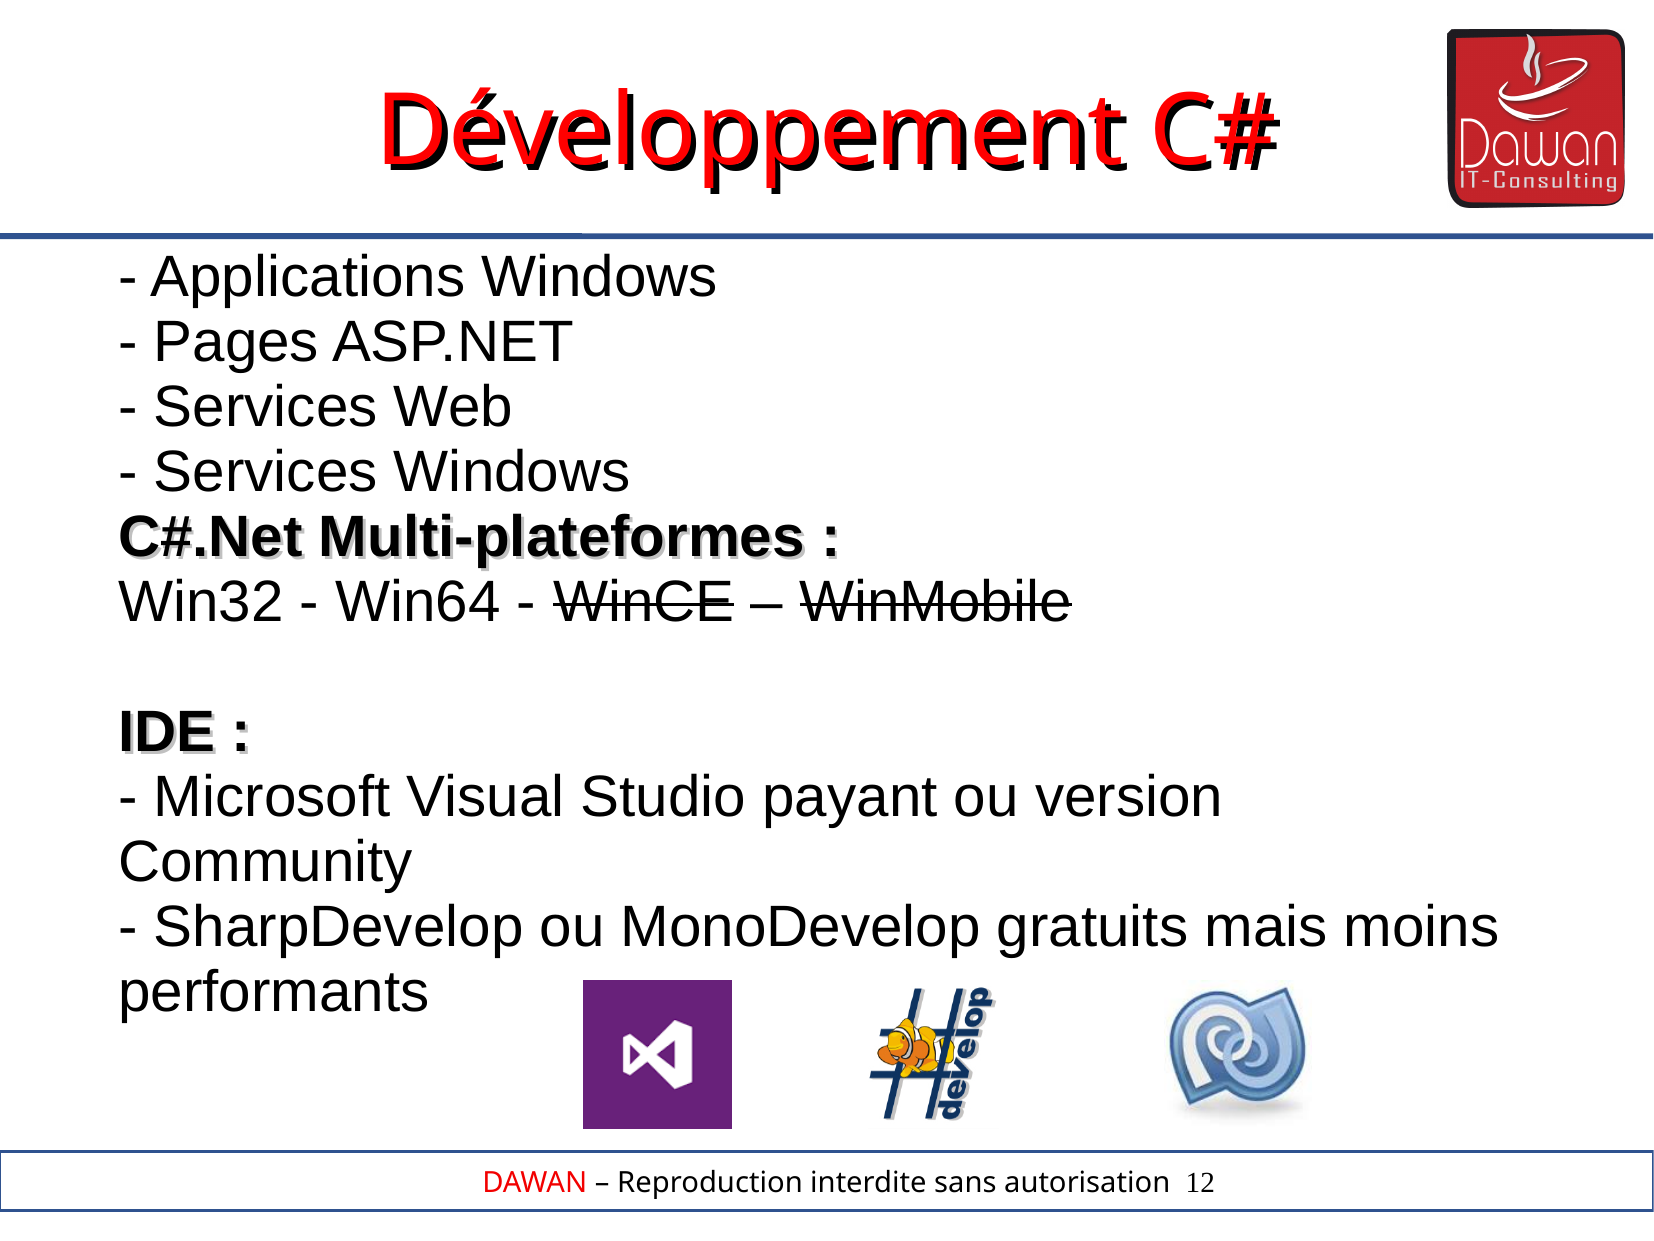

Développement C#
- Applications Windows
- Pages ASP.NET
- Services Web
- Services Windows
C#.Net Multi-plateformes :
Win32 - Win64 - WinCE – WinMobile
IDE :
- Microsoft Visual Studio payant ou version Community
- SharpDevelop ou MonoDevelop gratuits mais moins performants